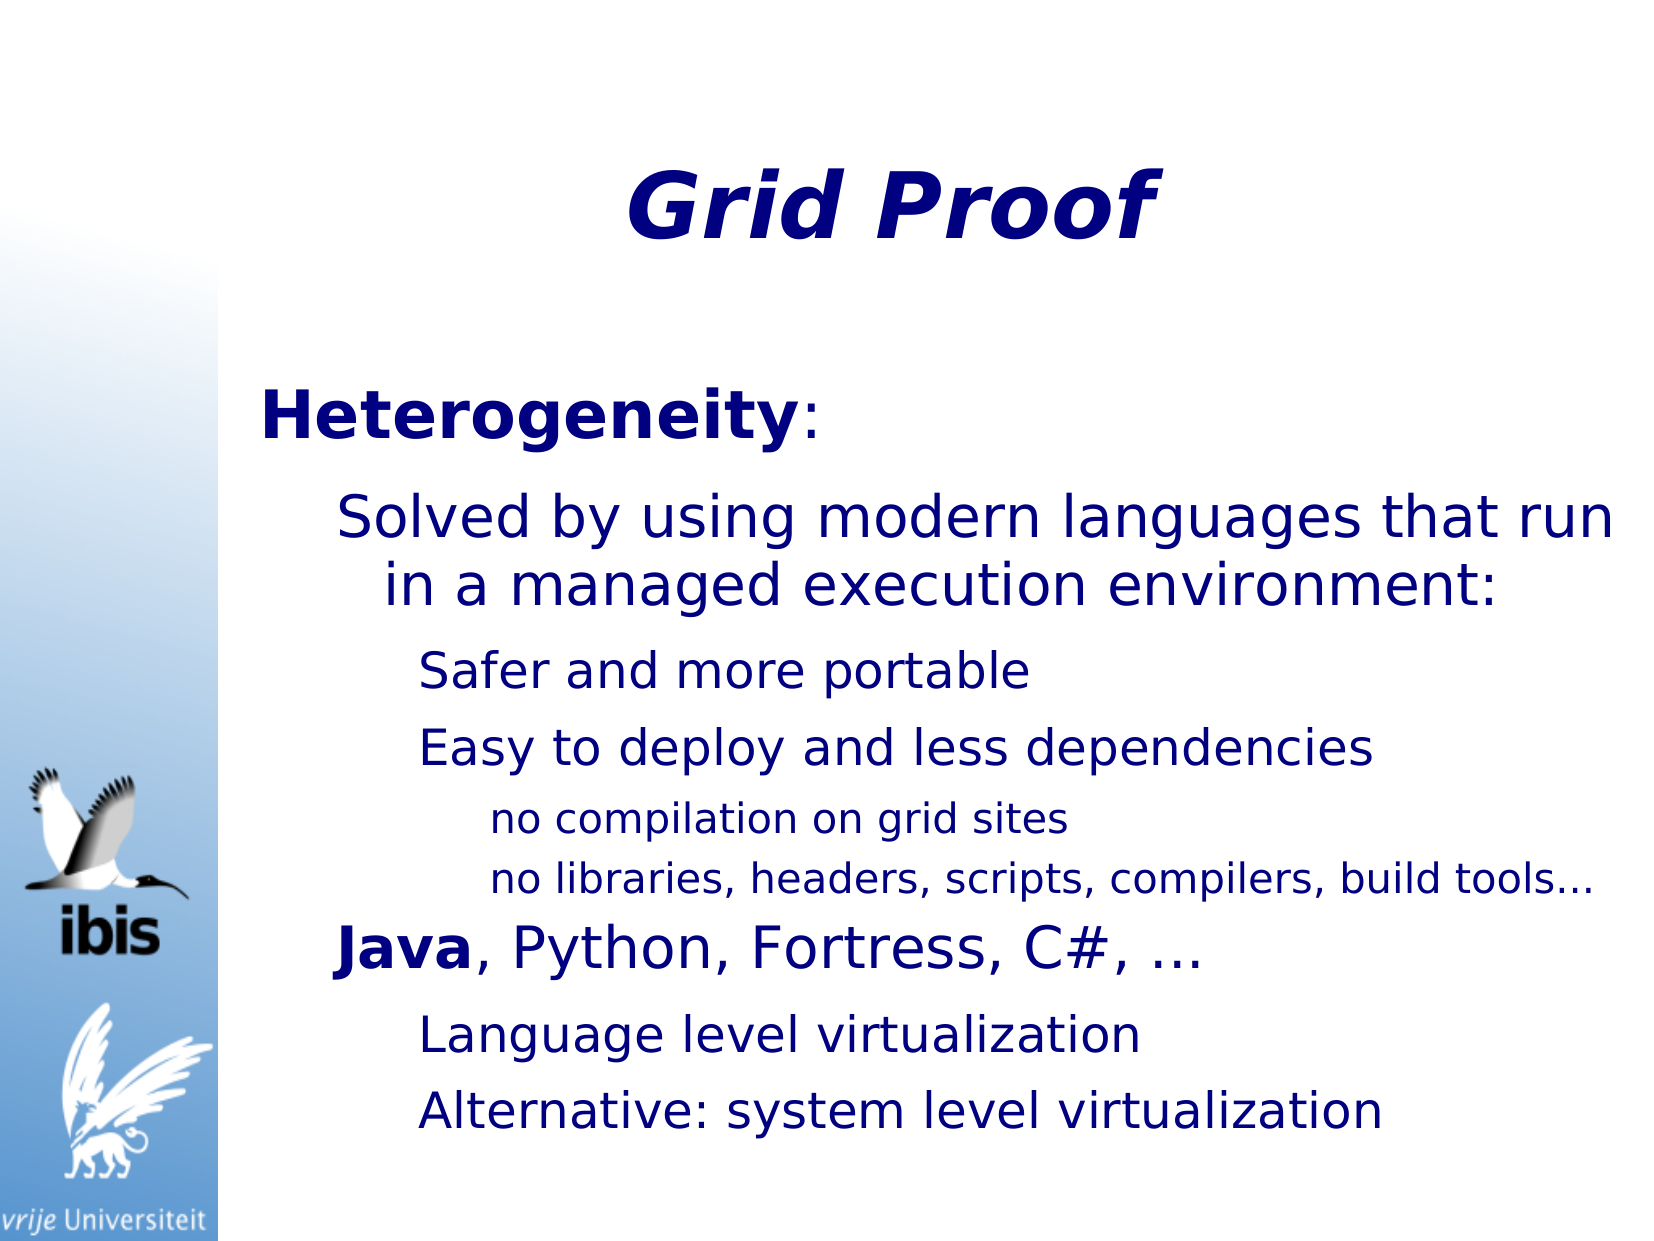

# Grid Proof
Heterogeneity:
Solved by using modern languages that run in a managed execution environment:
Safer and more portable
Easy to deploy and less dependencies
no compilation on grid sites
no libraries, headers, scripts, compilers, build tools...
Java, Python, Fortress, C#, ...
Language level virtualization
Alternative: system level virtualization